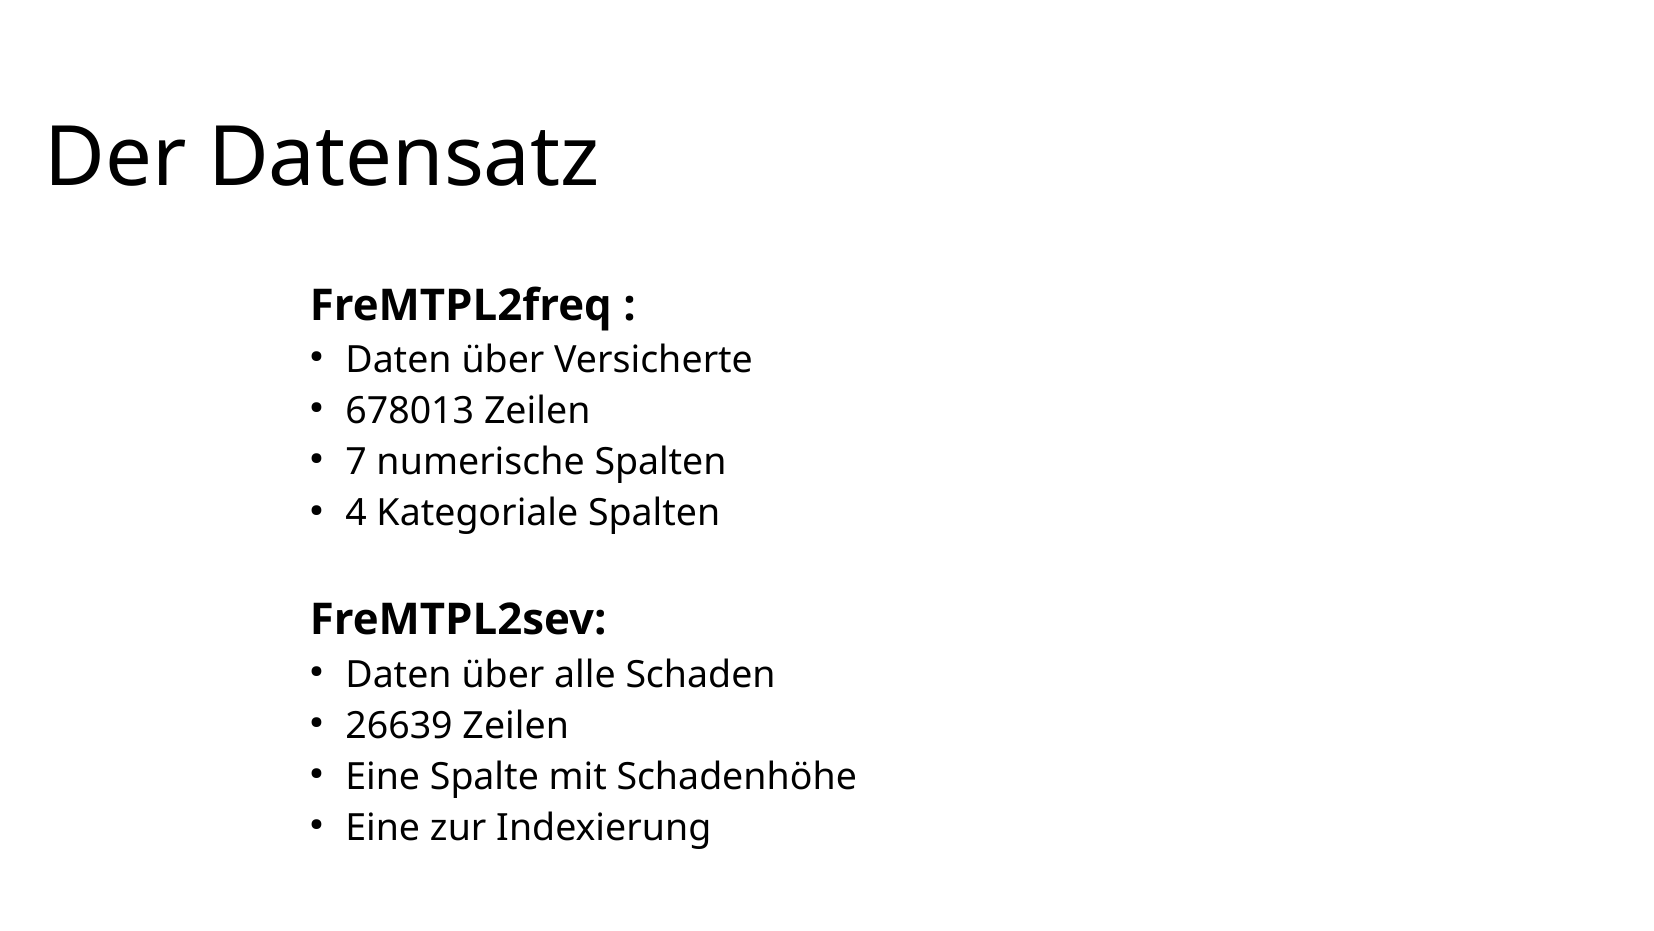

Der Datensatz
FreMTPL2freq :
Daten über Versicherte
678013 Zeilen
7 numerische Spalten
4 Kategoriale Spalten
FreMTPL2sev:
Daten über alle Schaden
26639 Zeilen
Eine Spalte mit Schadenhöhe
Eine zur Indexierung